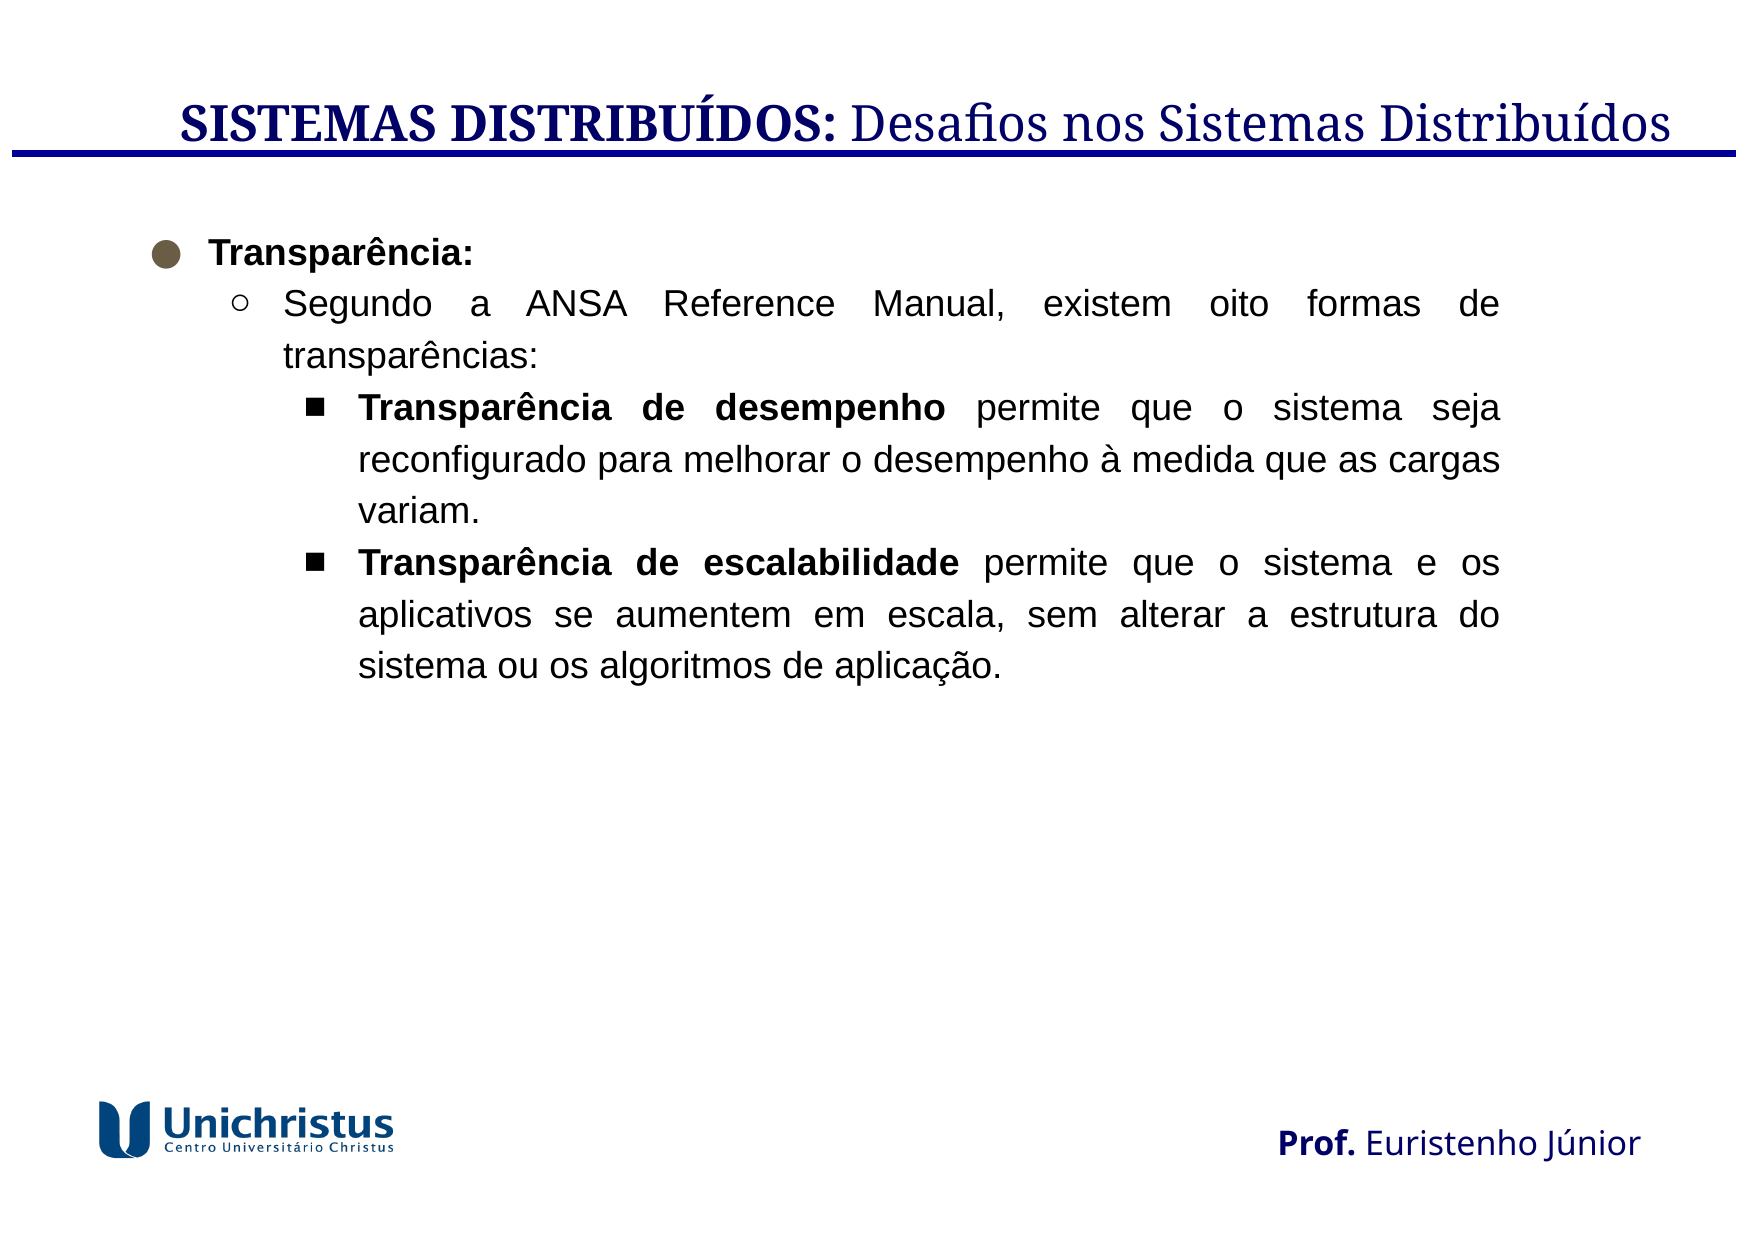

SISTEMAS DISTRIBUÍDOS: Desafios nos Sistemas Distribuídos
Transparência:
Segundo a ANSA Reference Manual, existem oito formas de transparências:
Transparência de desempenho permite que o sistema seja reconfigurado para melhorar o desempenho à medida que as cargas variam.
Transparência de escalabilidade permite que o sistema e os aplicativos se aumentem em escala, sem alterar a estrutura do sistema ou os algoritmos de aplicação.
Prof. Euristenho Júnior